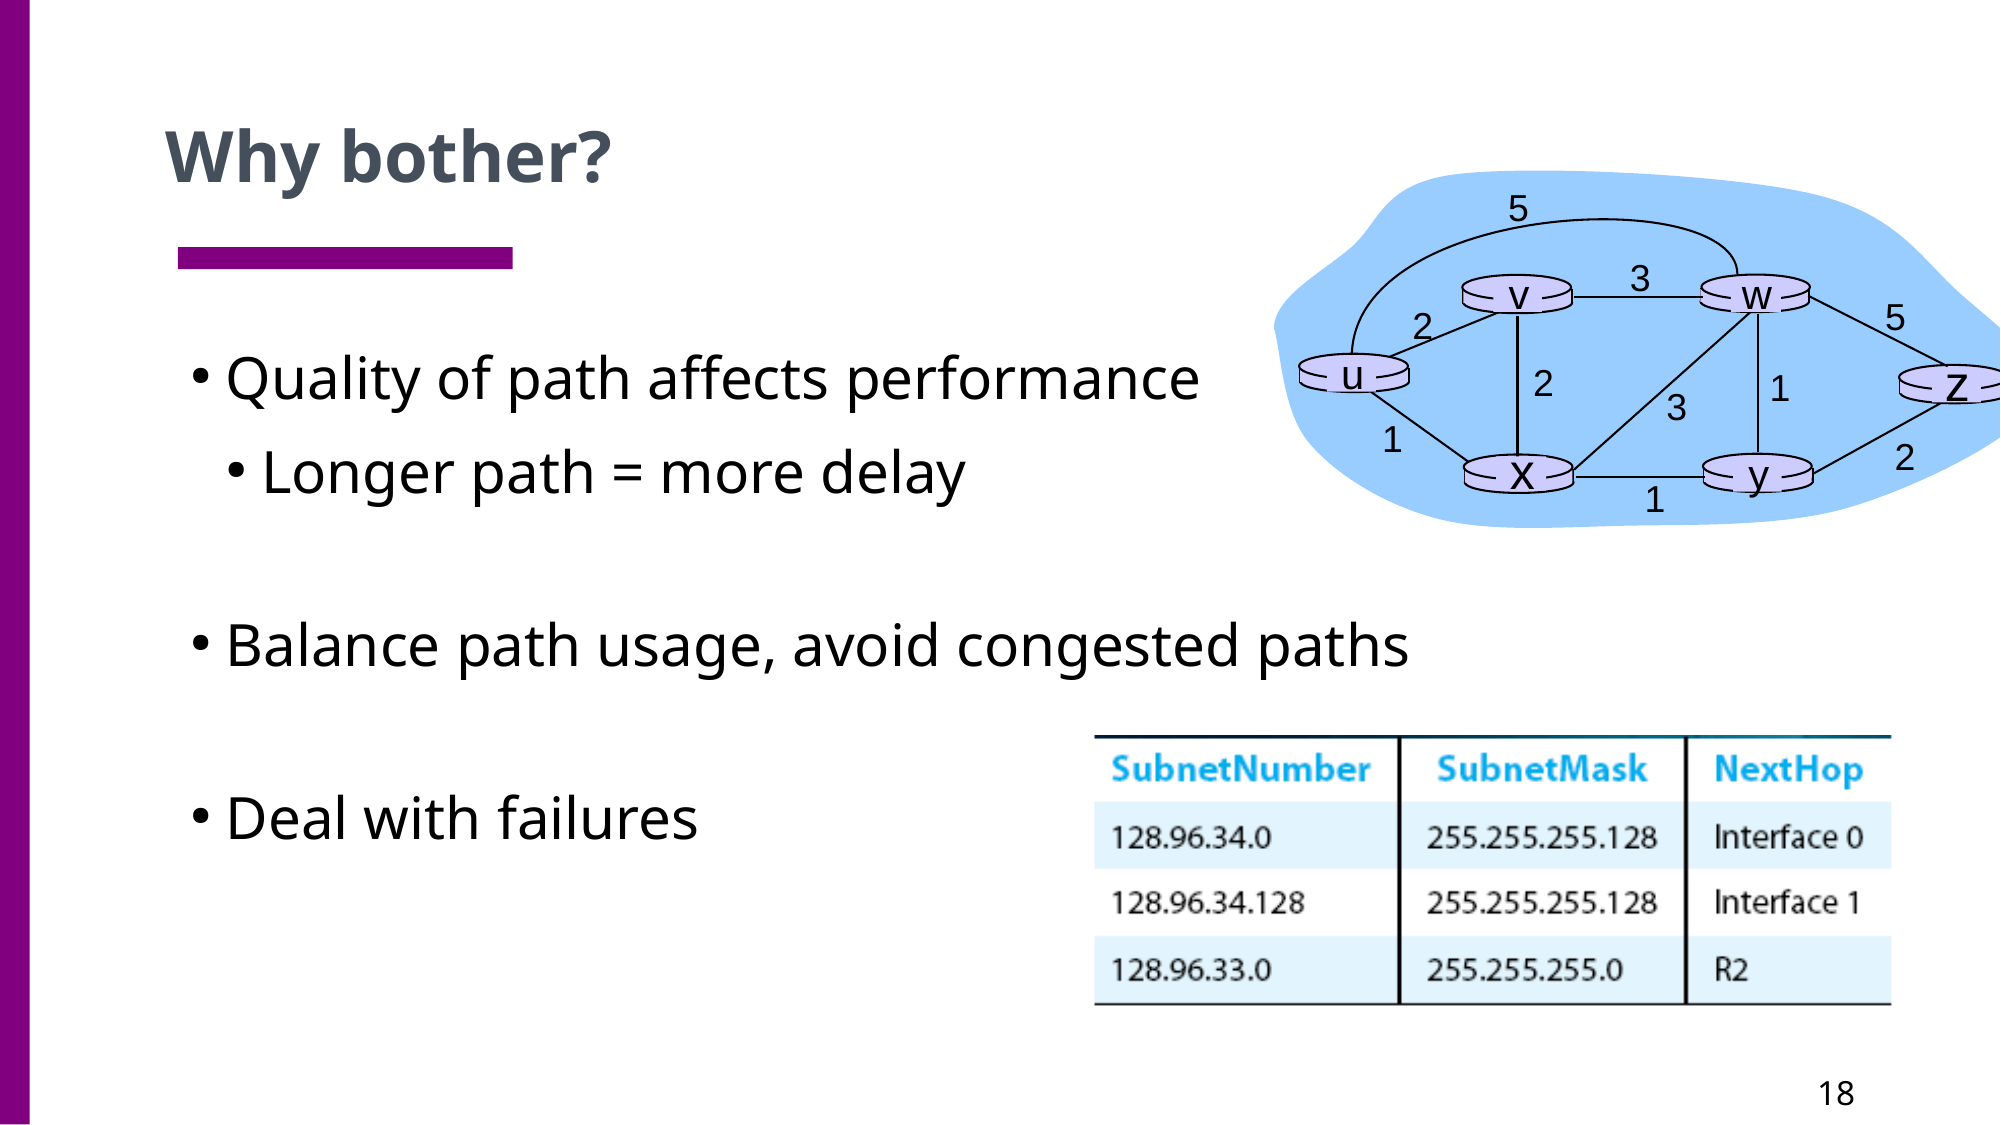

Why bother?
5
3
v
w
5
2
u
z
2
1
3
1
2
x
y
1
Quality of path affects performance
Longer path = more delay
Balance path usage, avoid congested paths
Deal with failures